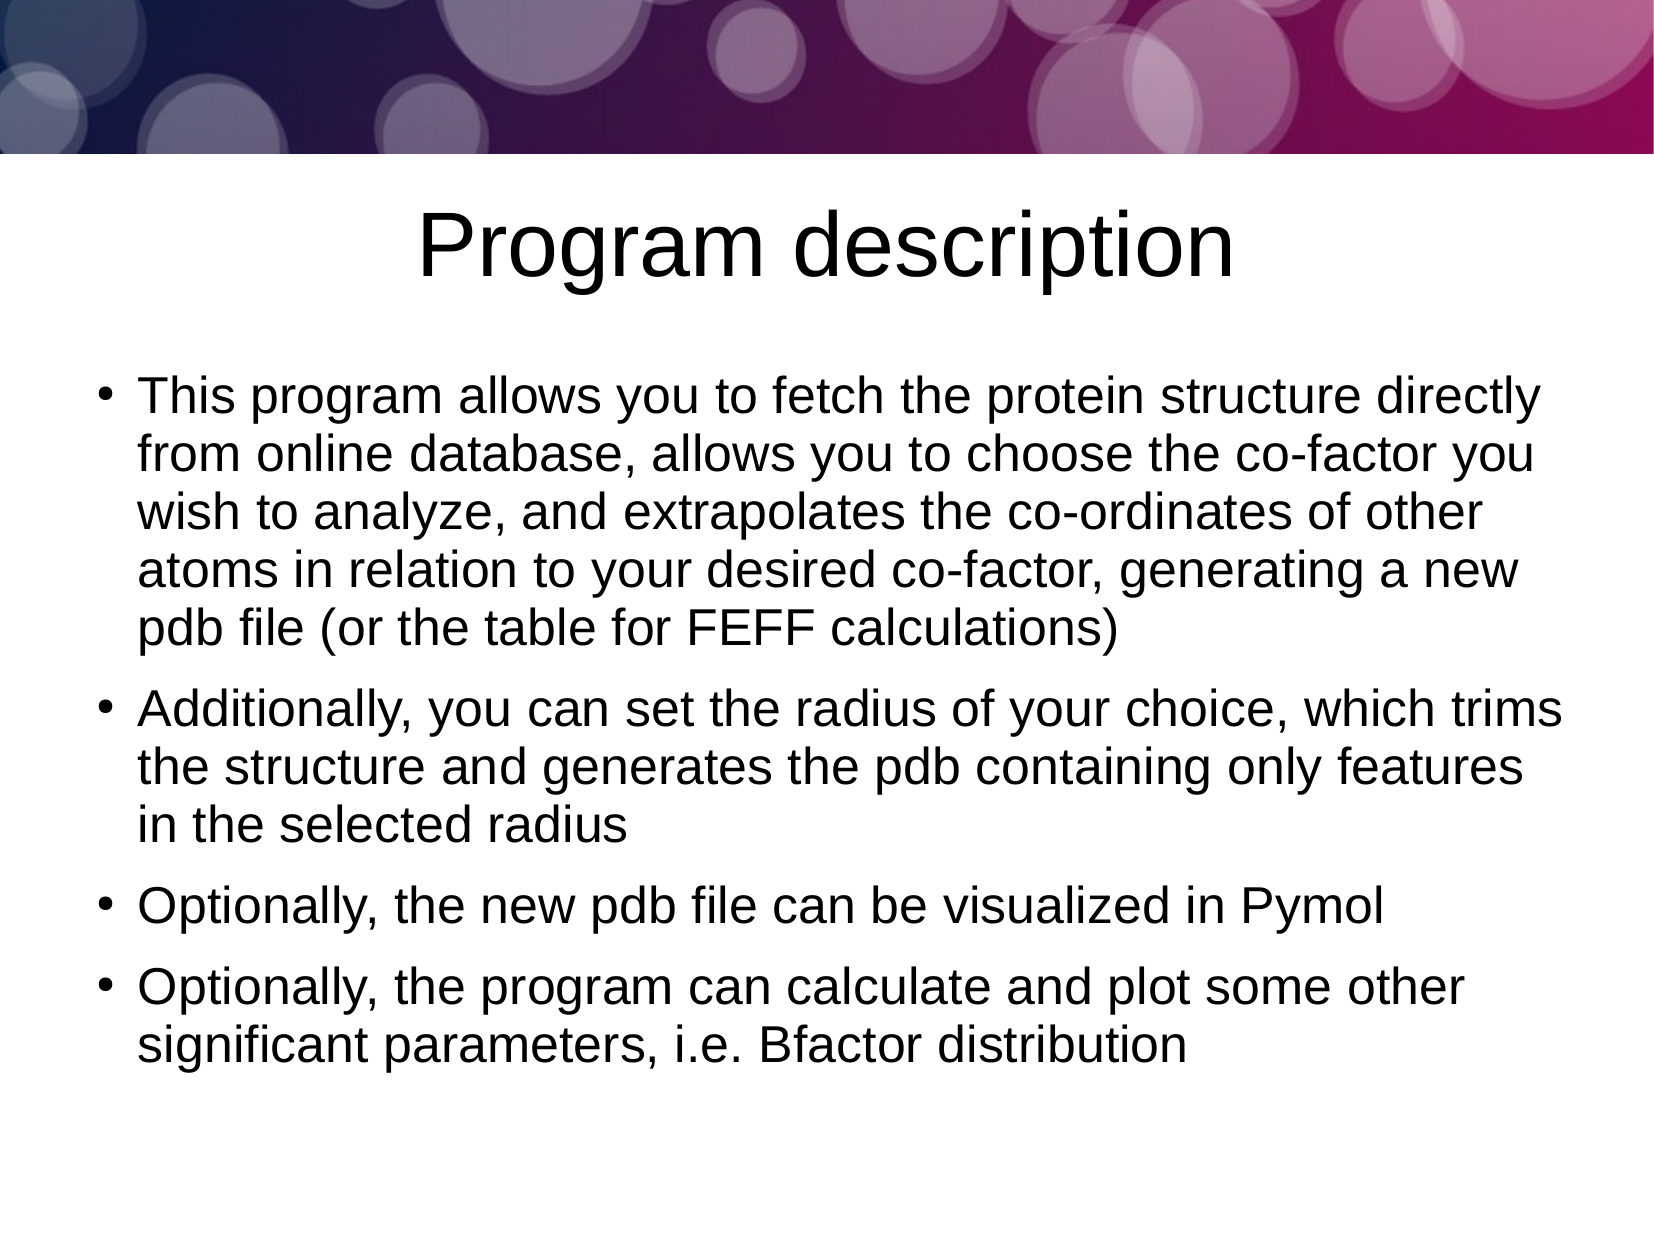

# Program description
This program allows you to fetch the protein structure directly from online database, allows you to choose the co-factor you wish to analyze, and extrapolates the co-ordinates of other atoms in relation to your desired co-factor, generating a new pdb file (or the table for FEFF calculations)
Additionally, you can set the radius of your choice, which trims the structure and generates the pdb containing only features in the selected radius
Optionally, the new pdb file can be visualized in Pymol
Optionally, the program can calculate and plot some other significant parameters, i.e. Bfactor distribution